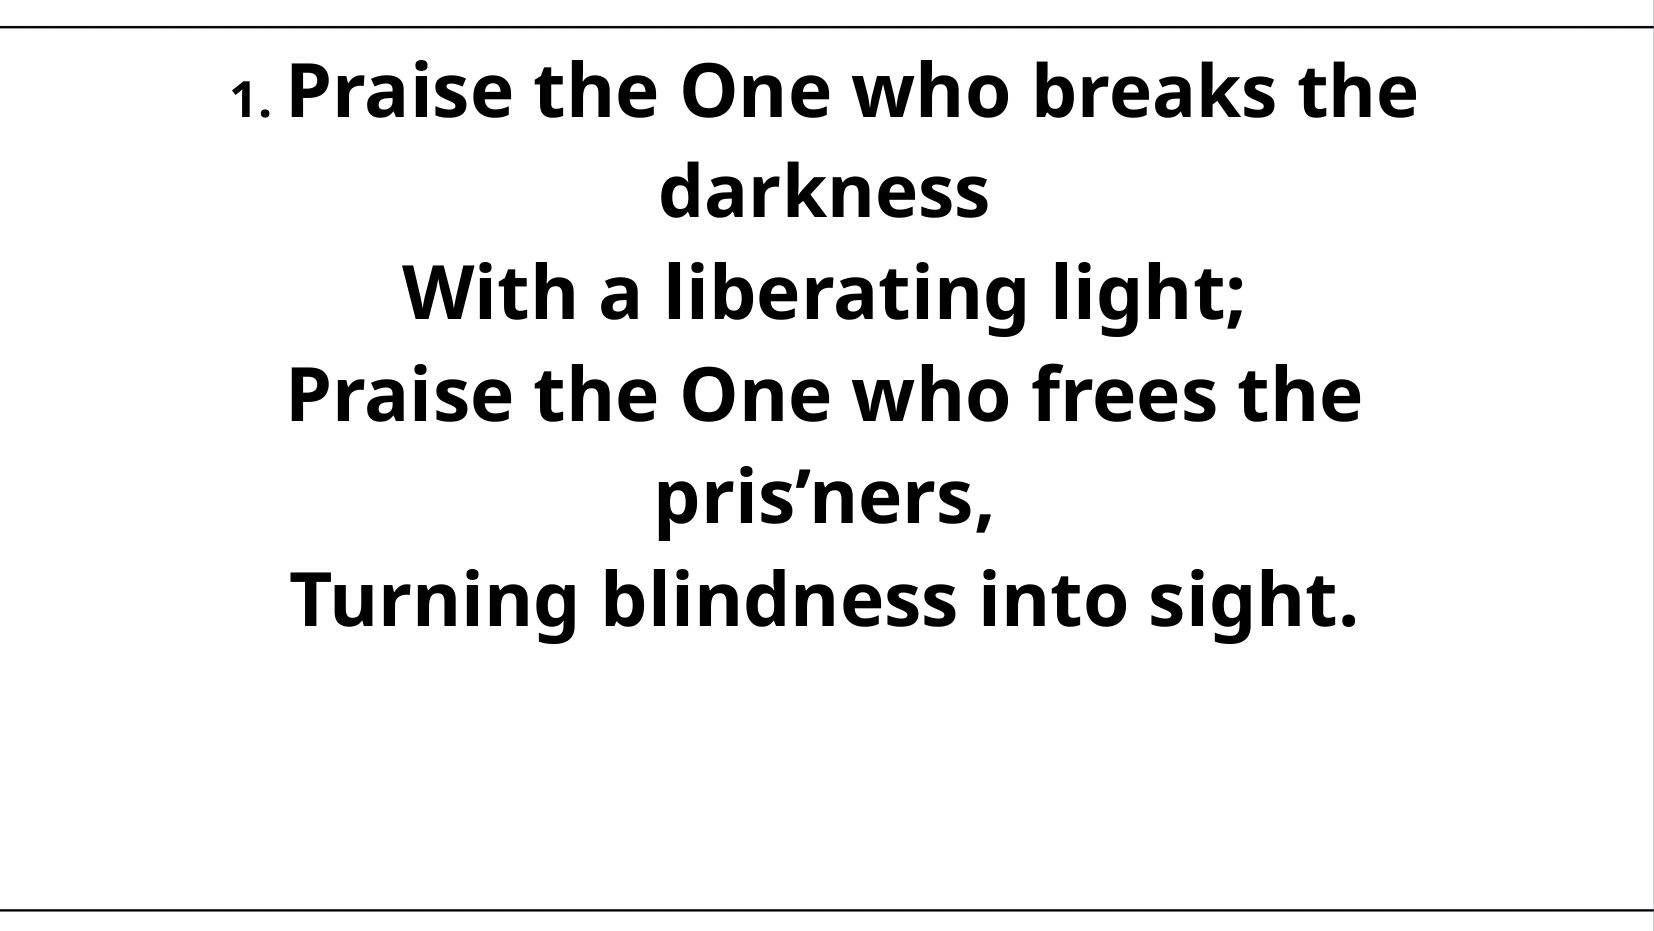

1. Praise the One who breaks the darkness
With a liberating light;
Praise the One who frees the pris’ners,
Turning blindness into sight.